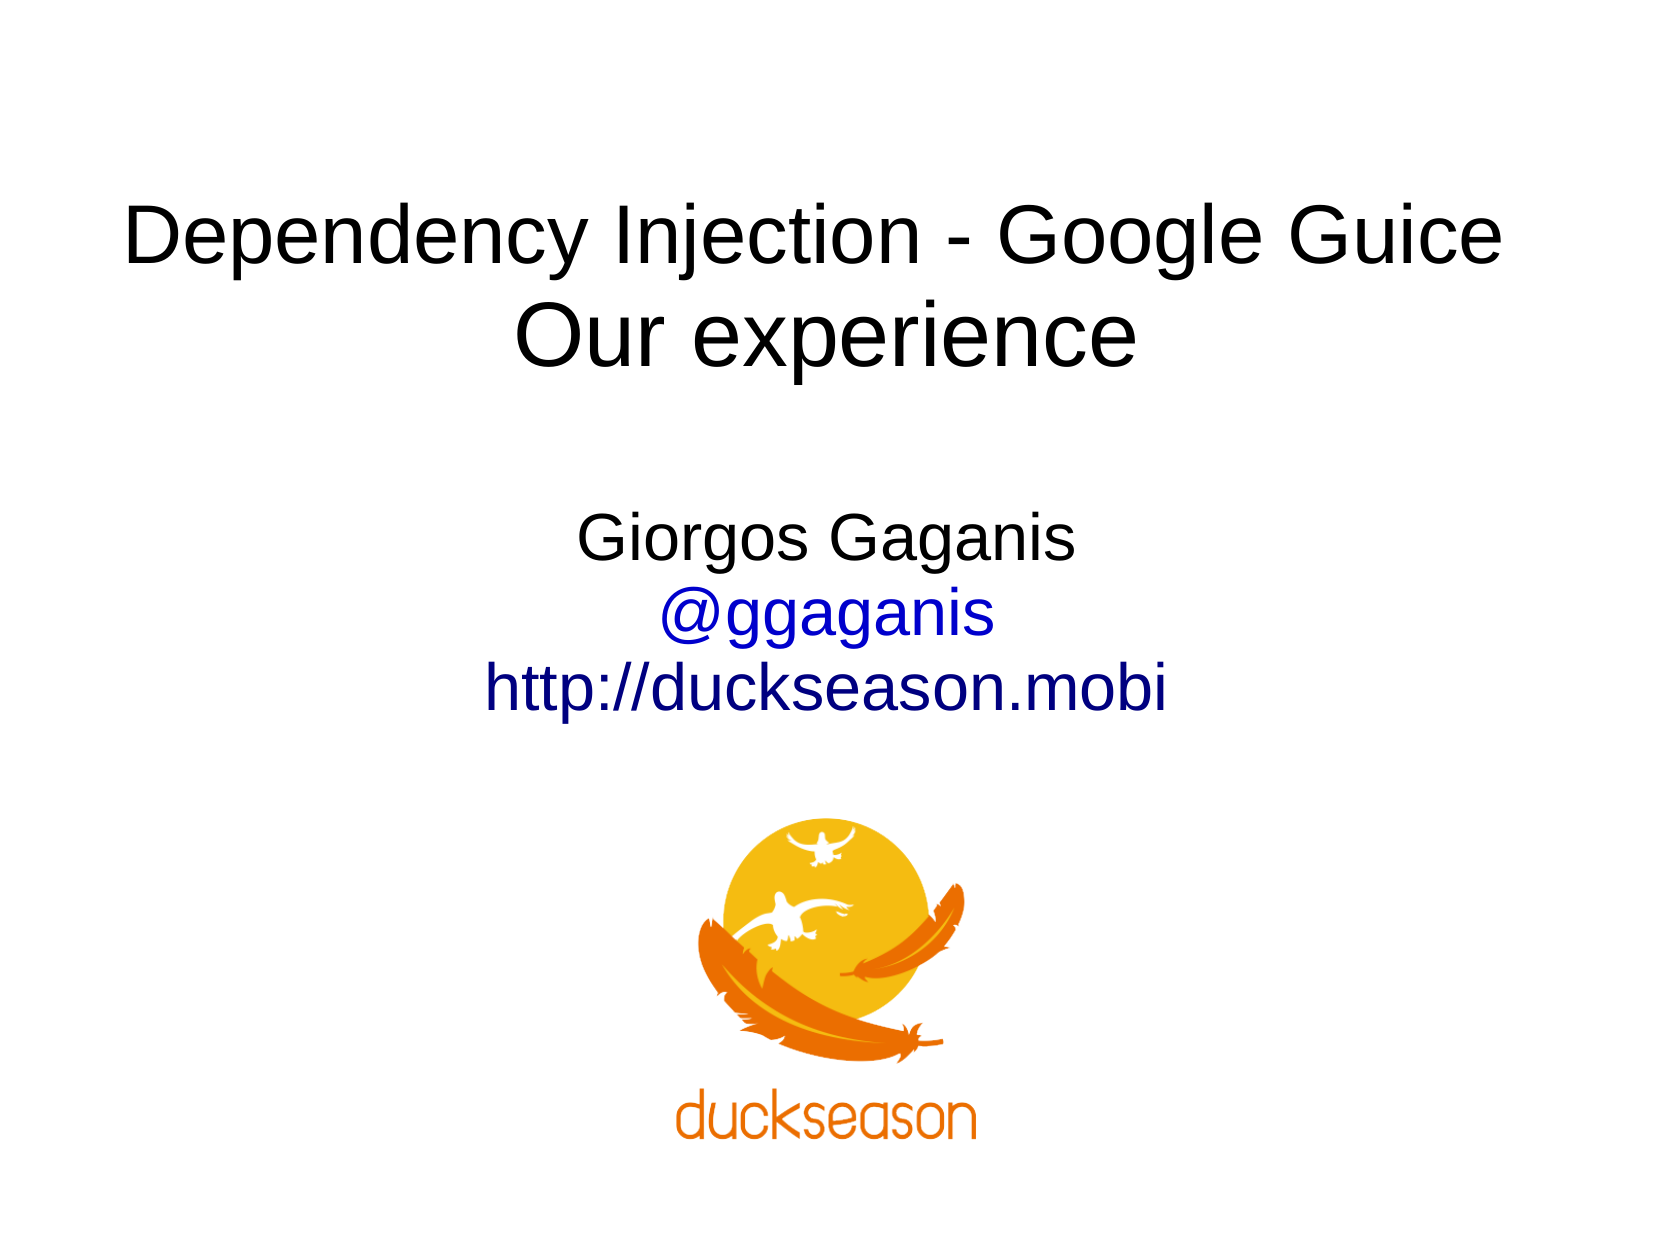

# Dependency Injection - Google Guice Our experience
Giorgos Gaganis
@ggaganis
http://duckseason.mobi